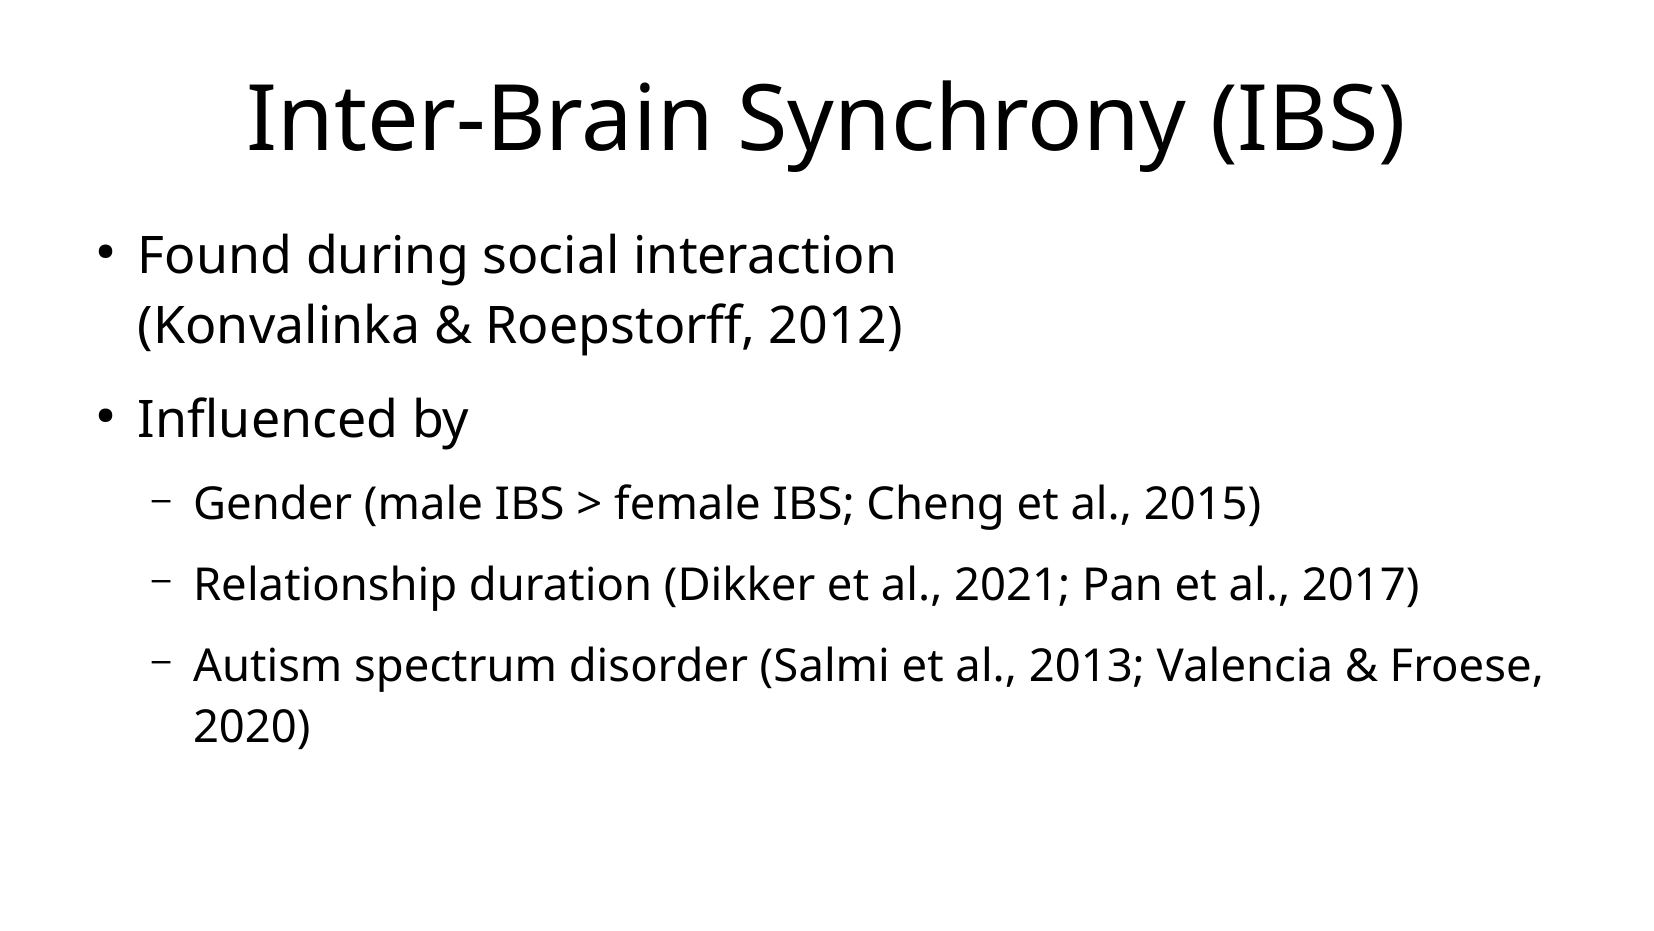

# Inter-Brain Synchrony (IBS)
Found during social interaction
(Konvalinka & Roepstorff, 2012)
Influenced by
Gender (male IBS > female IBS; Cheng et al., 2015)
Relationship duration (Dikker et al., 2021; Pan et al., 2017)
Autism spectrum disorder (Salmi et al., 2013; Valencia & Froese, 2020)